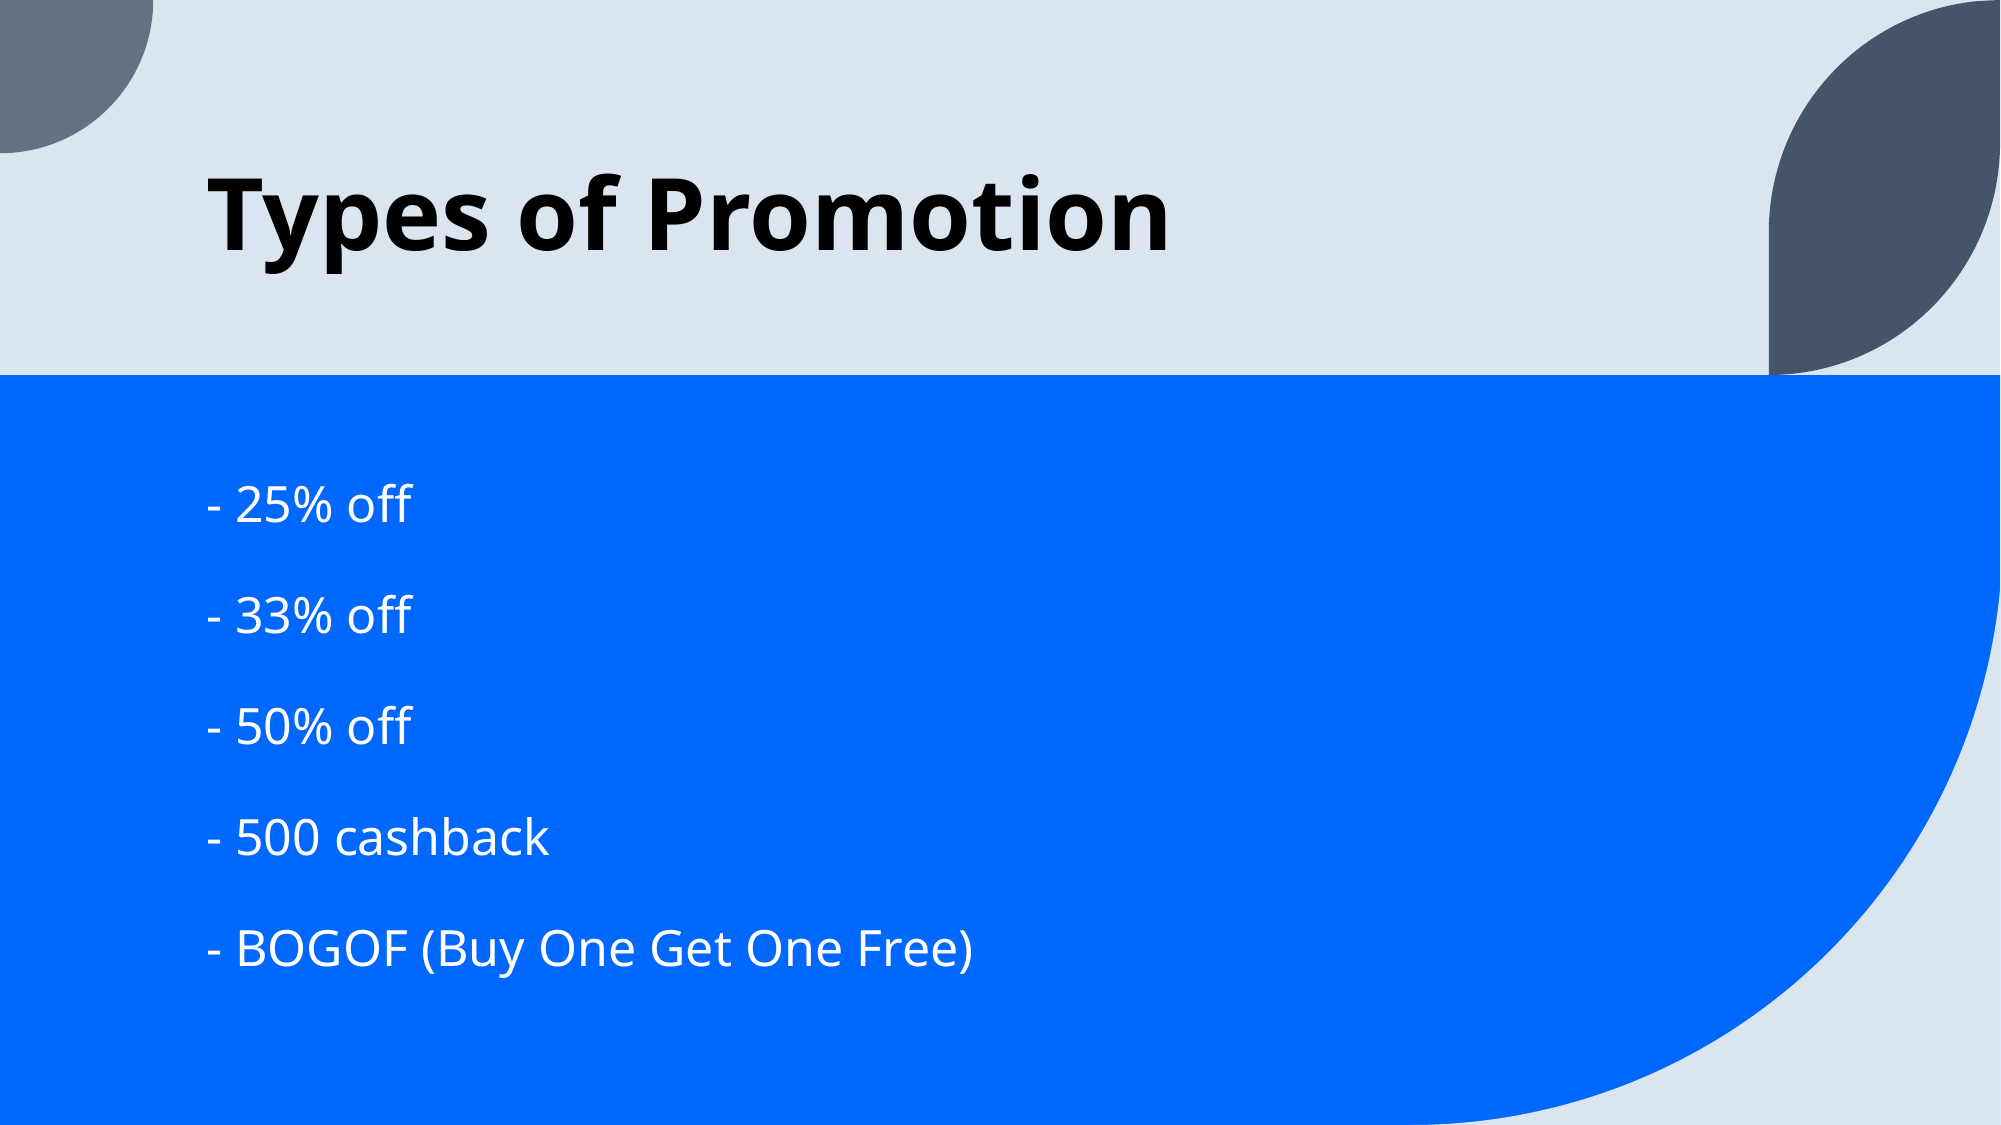

# Types of Promotion
- 25% off
- 33% off
- 50% off
- 500 cashback
- BOGOF (Buy One Get One Free)